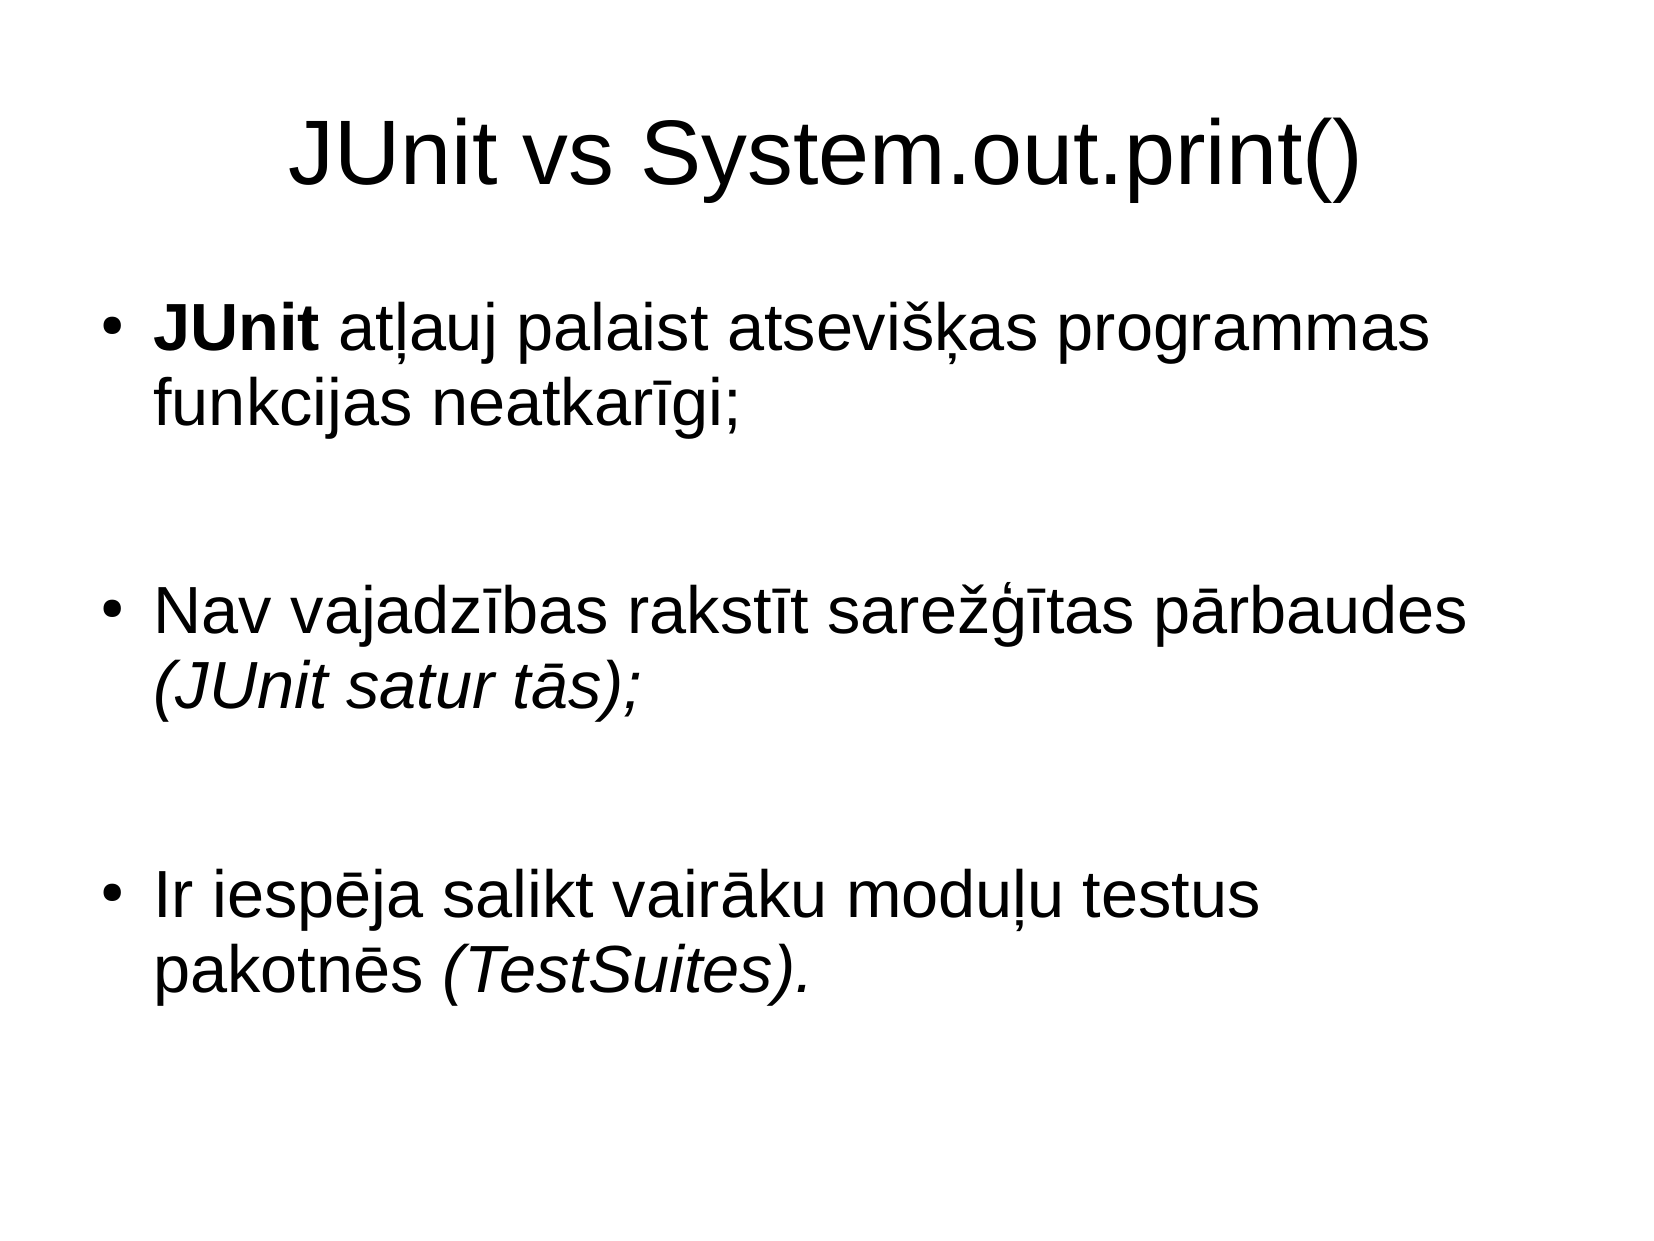

# JUnit vs System.out.print()
JUnit atļauj palaist atsevišķas programmas funkcijas neatkarīgi;
Nav vajadzības rakstīt sarežģītas pārbaudes (JUnit satur tās);
Ir iespēja salikt vairāku moduļu testus pakotnēs (TestSuites).